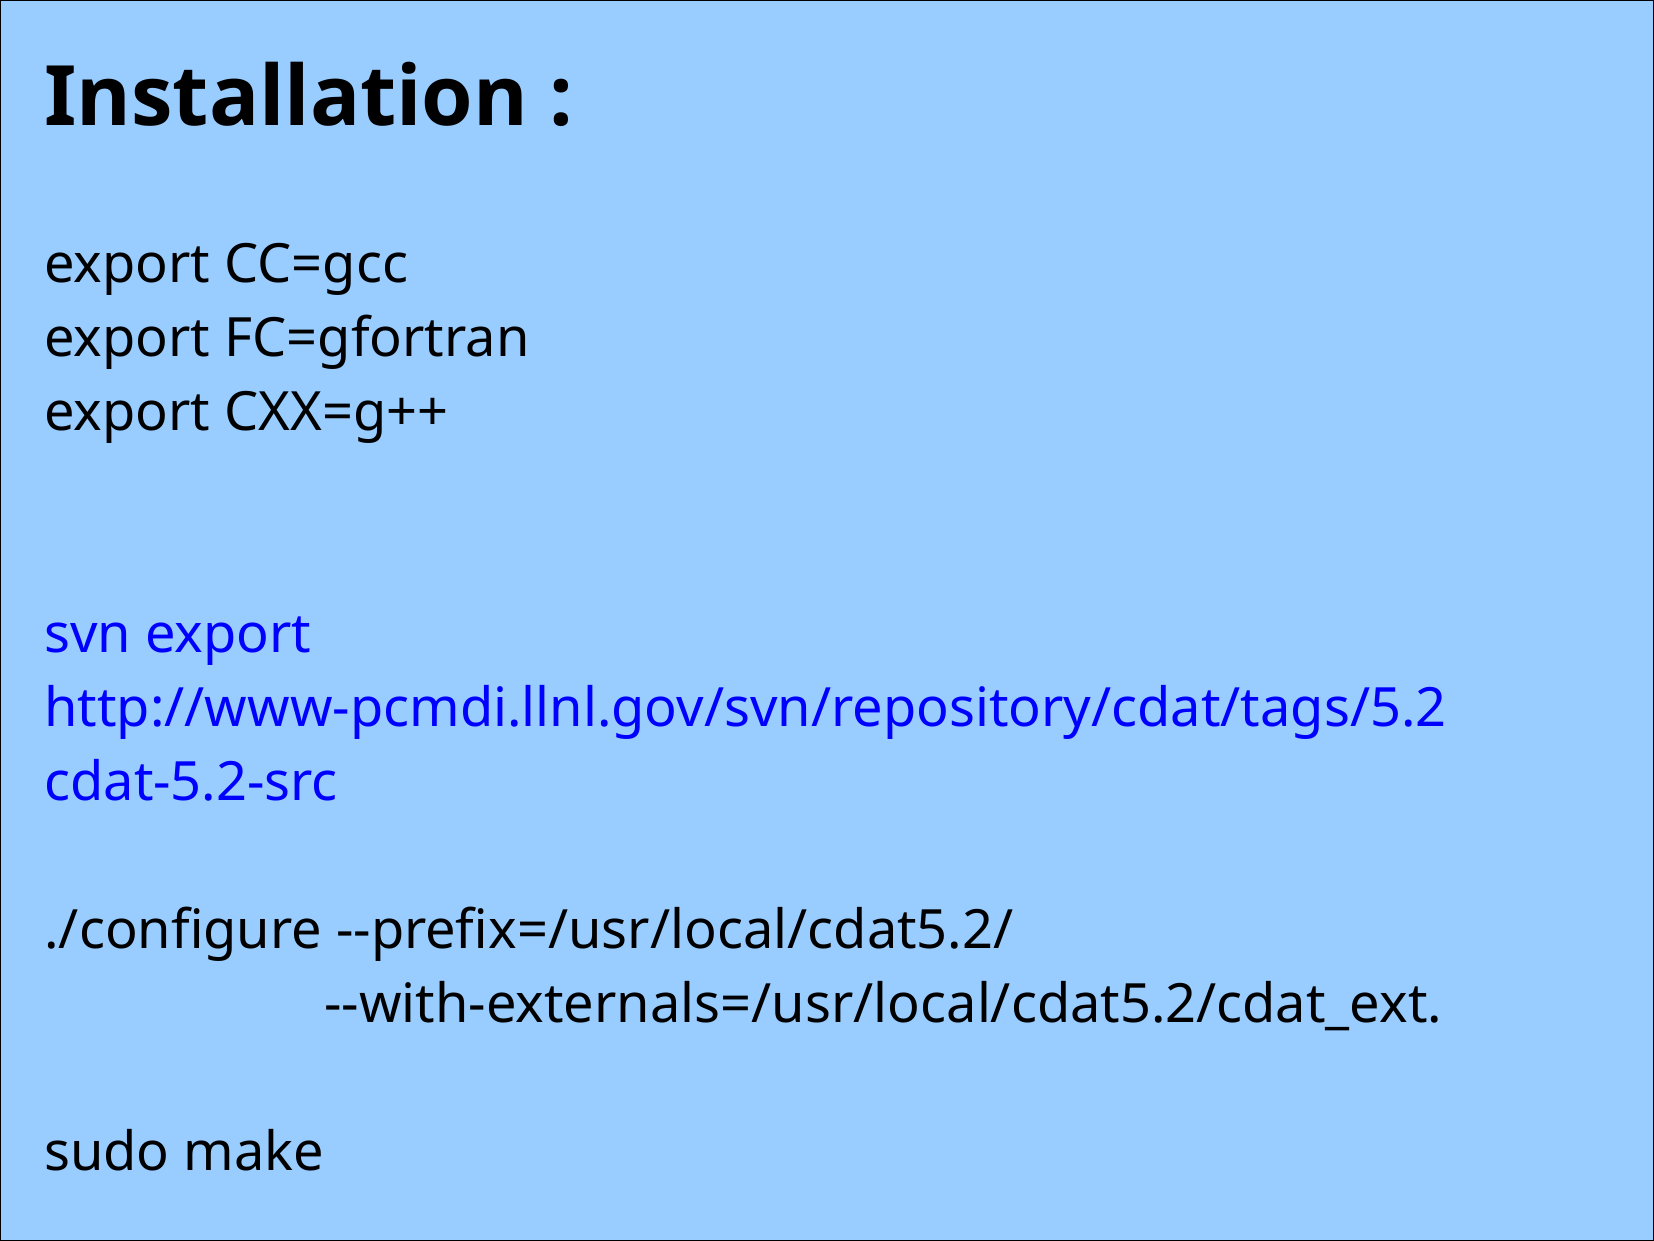

Installation :
export CC=gcc
export FC=gfortran
export CXX=g++
svn export http://www-pcmdi.llnl.gov/svn/repository/cdat/tags/5.2 cdat-5.2-src
./configure --prefix=/usr/local/cdat5.2/
 --with-externals=/usr/local/cdat5.2/cdat_ext.
sudo make